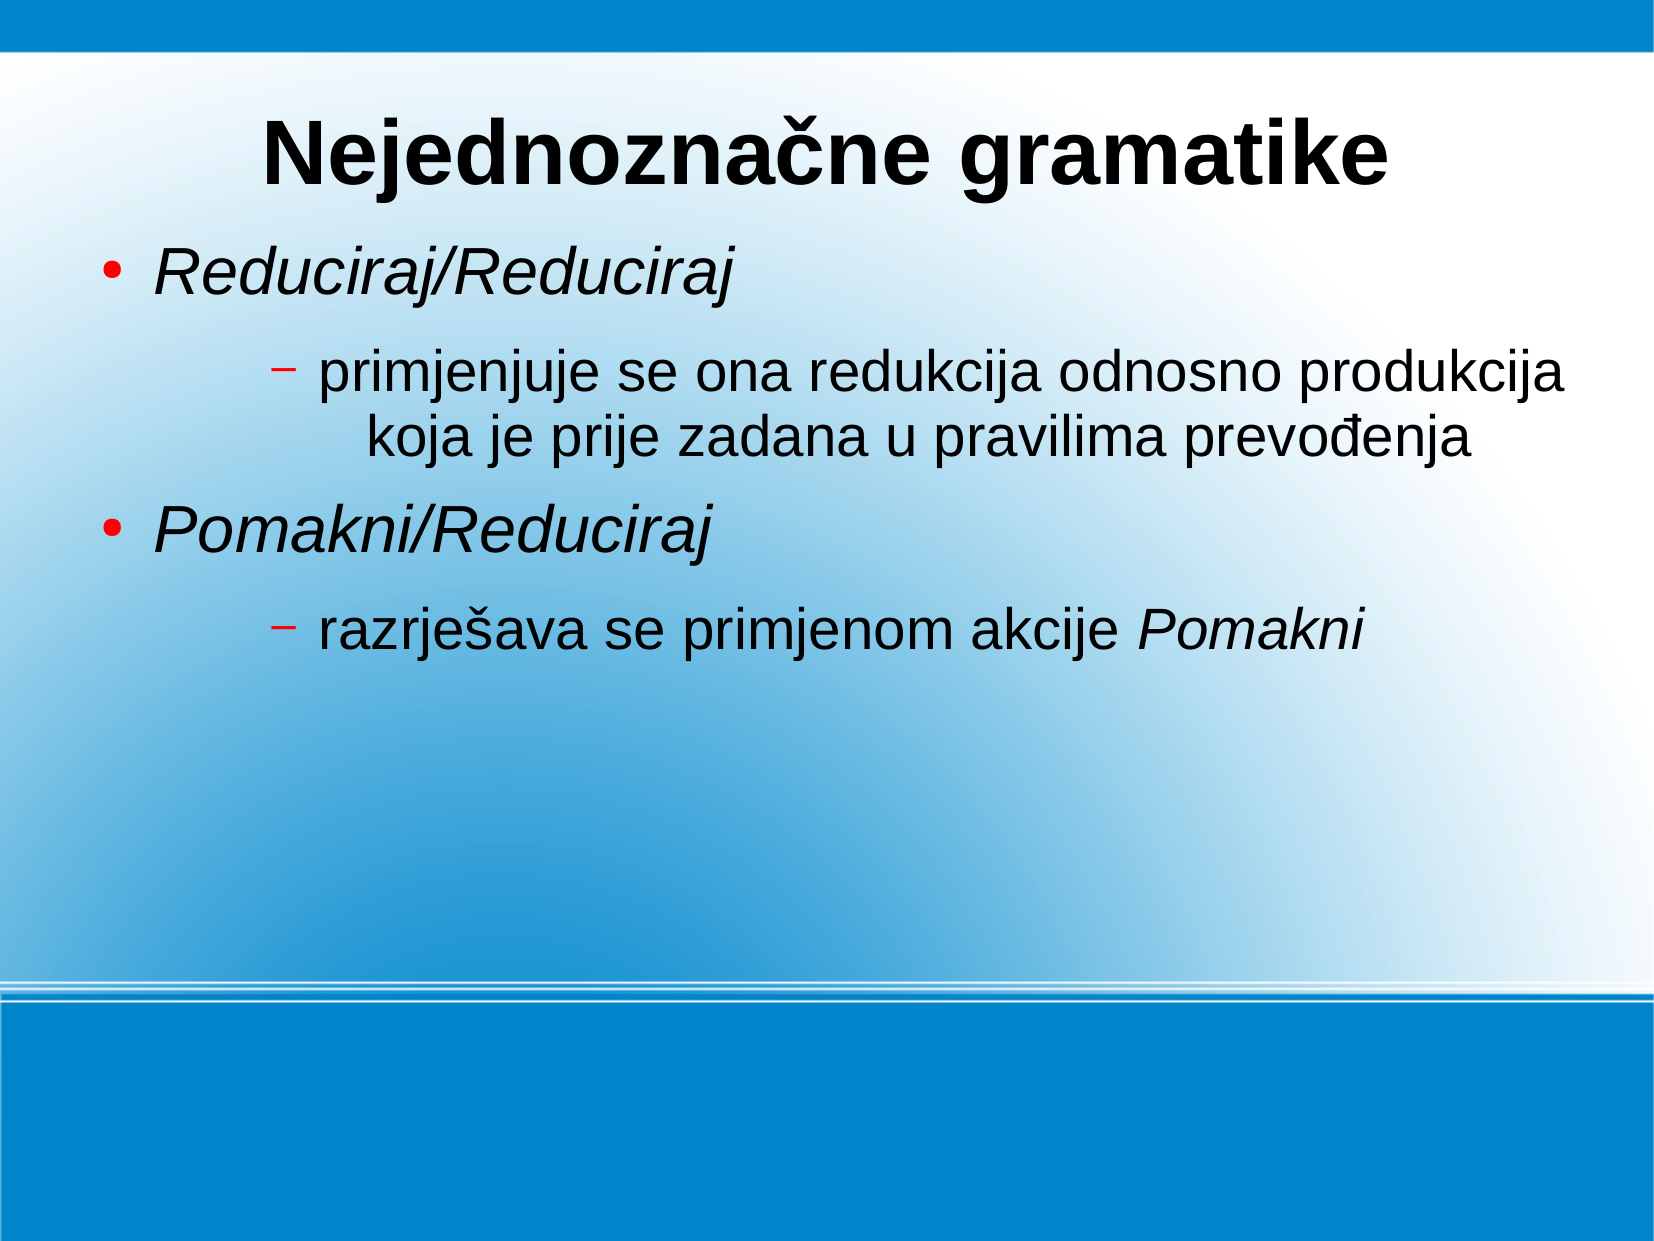

Nejednoznačne gramatike
Reduciraj/Reduciraj
primjenjuje se ona redukcija odnosno produkcija koja je prije zadana u pravilima prevođenja
Pomakni/Reduciraj
razrješava se primjenom akcije Pomakni
#